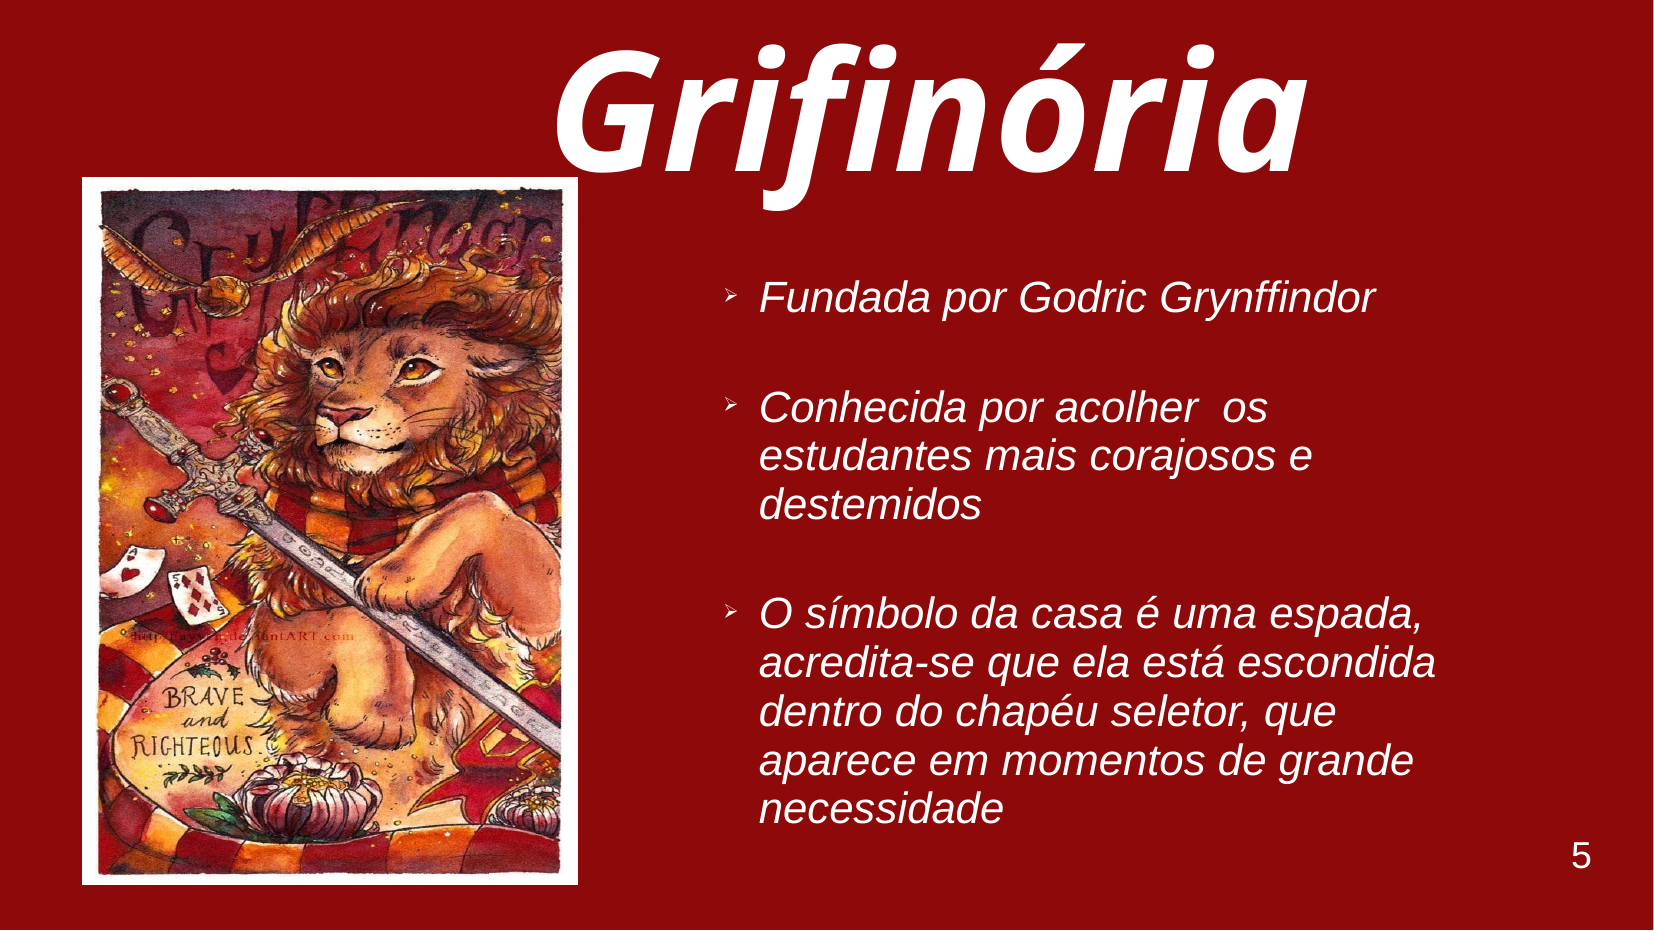

# Grifinória
Fundada por Godric Grynffindor
Conhecida por acolher os estudantes mais corajosos e destemidos
O símbolo da casa é uma espada, acredita-se que ela está escondida dentro do chapéu seletor, que aparece em momentos de grande necessidade